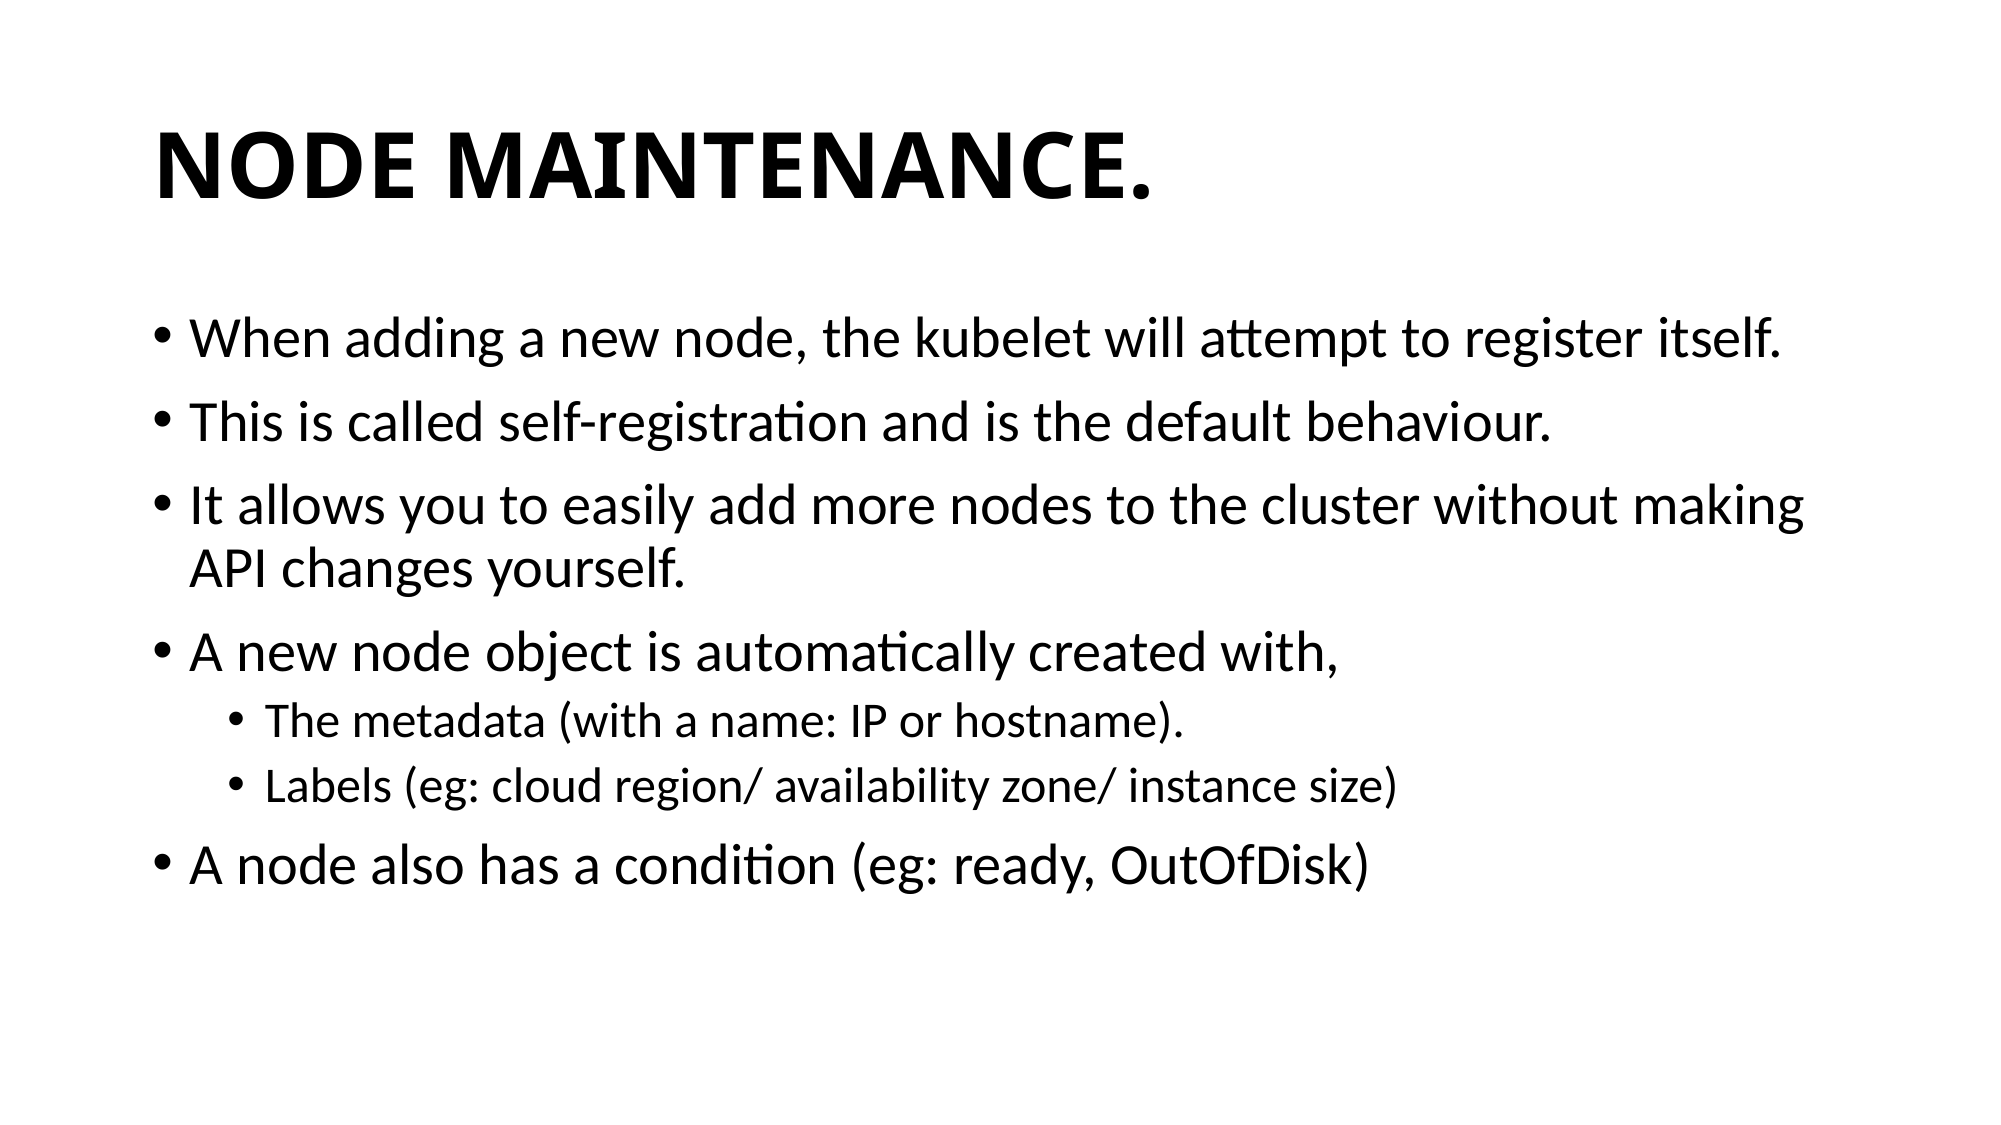

# NODE MAINTENANCE.
When adding a new node, the kubelet will attempt to register itself.
This is called self-registration and is the default behaviour.
It allows you to easily add more nodes to the cluster without making API changes yourself.
A new node object is automatically created with,
The metadata (with a name: IP or hostname).
Labels (eg: cloud region/ availability zone/ instance size)
A node also has a condition (eg: ready, OutOfDisk)